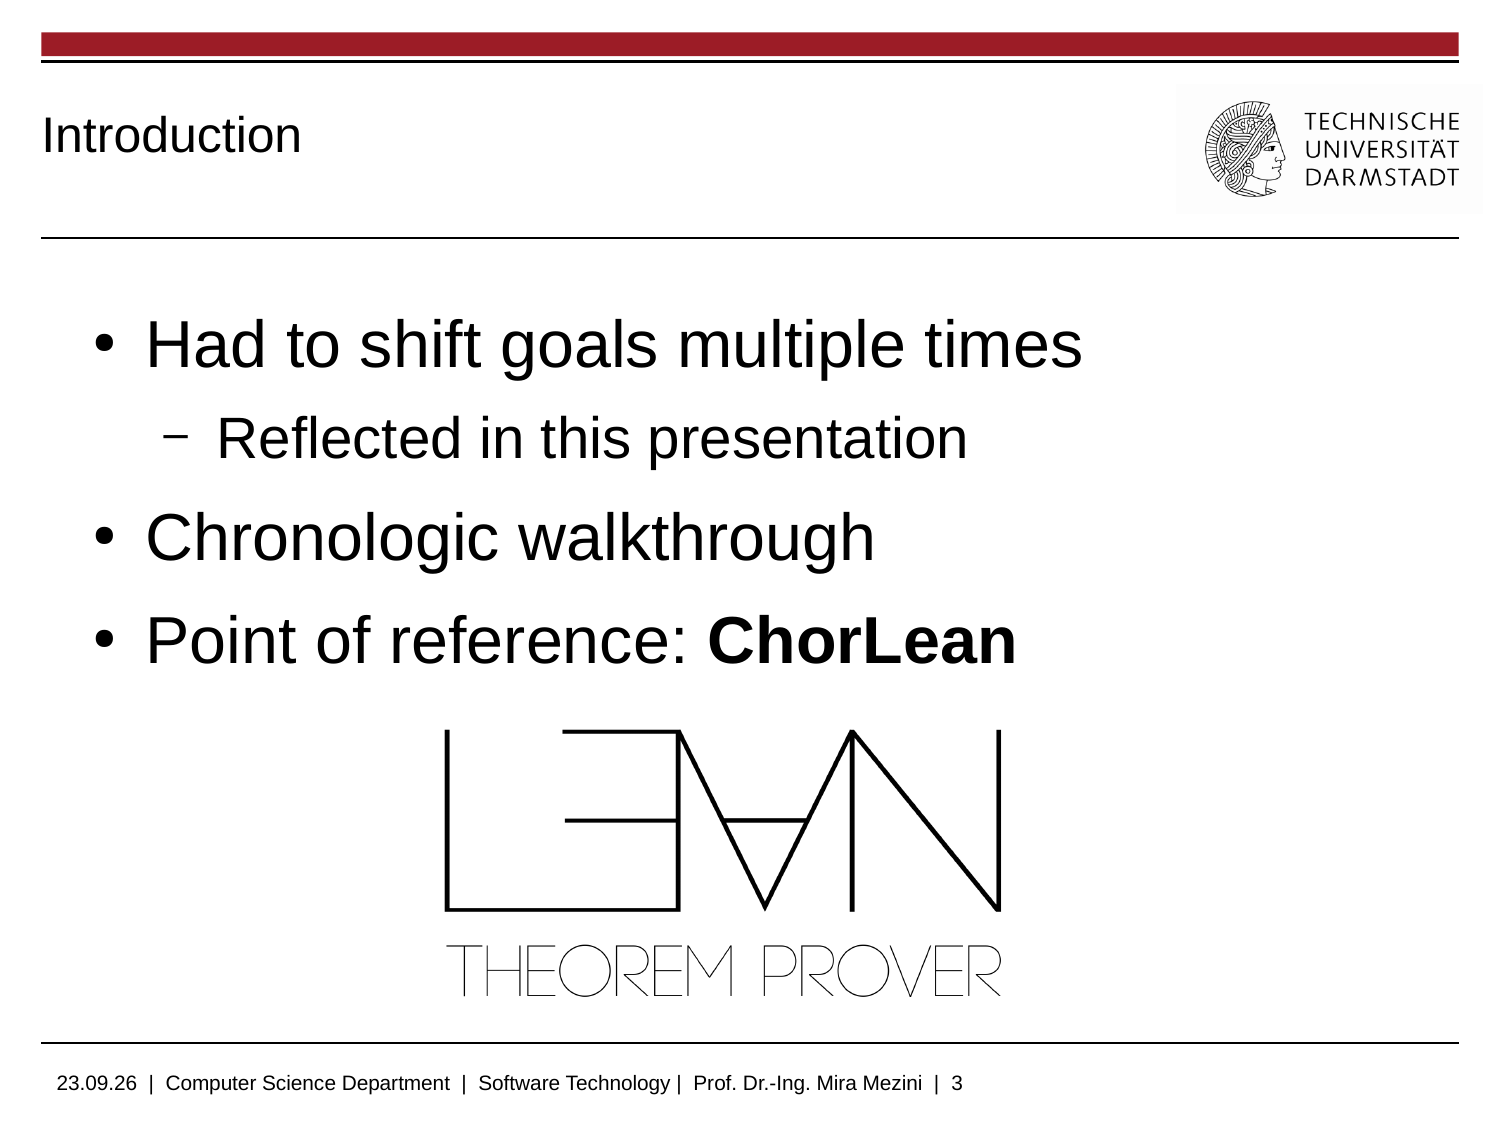

# Introduction
Had to shift goals multiple times
Reflected in this presentation
Chronologic walkthrough
Point of reference: ChorLean